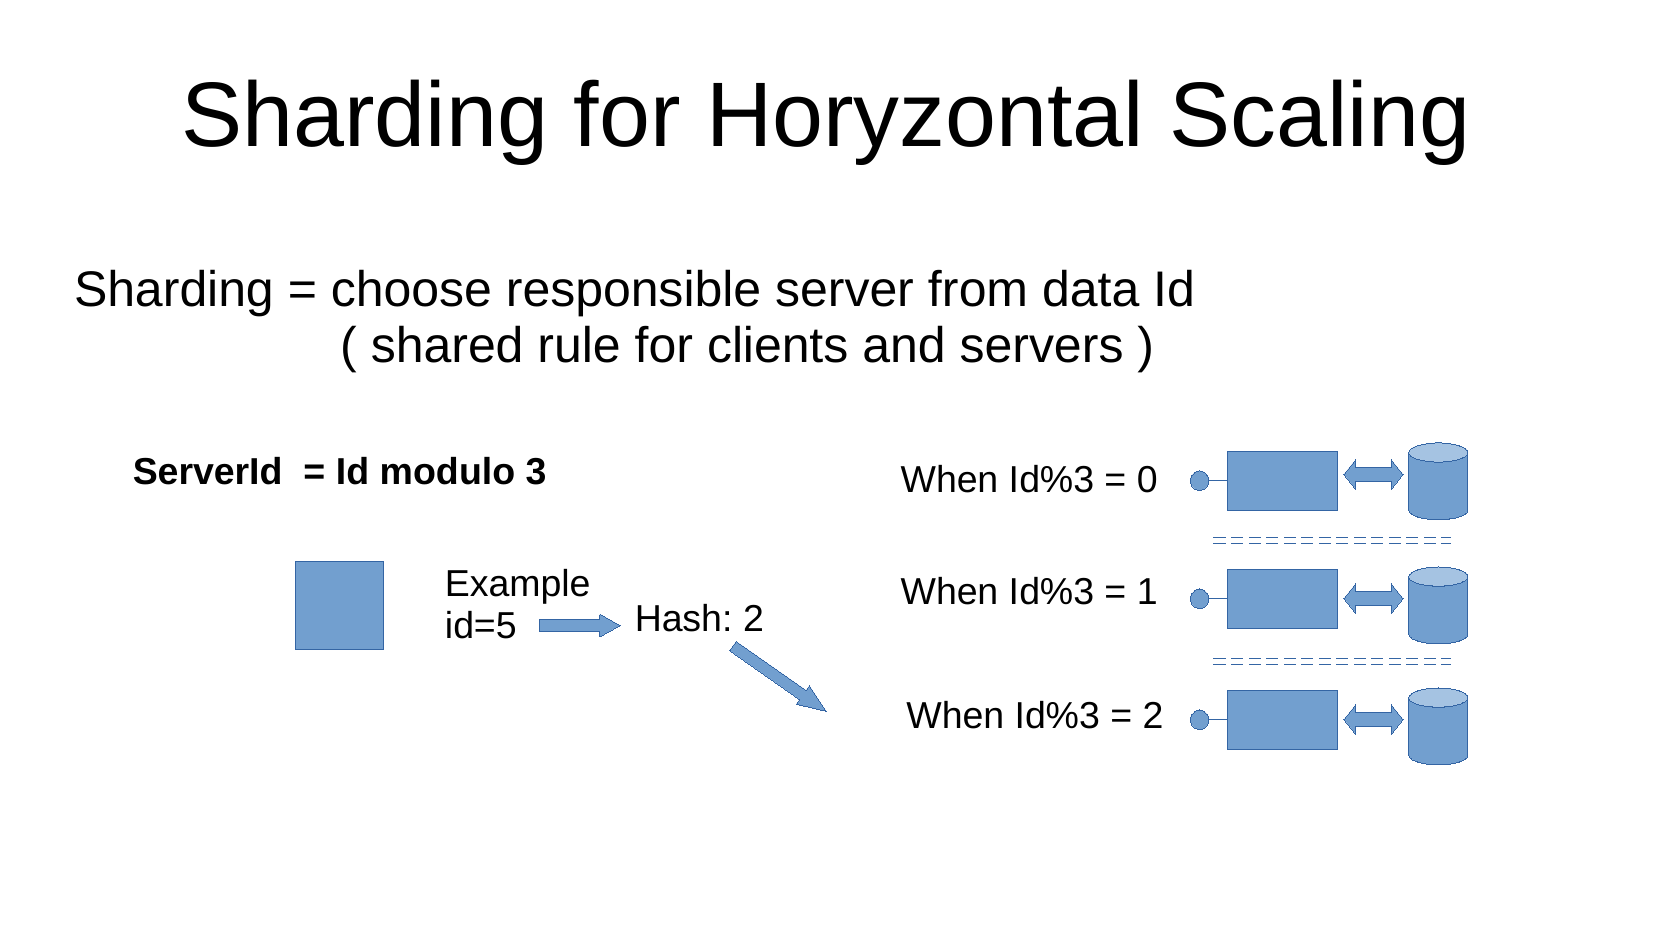

# Sharding for Horyzontal Scaling
Sharding = choose responsible server from data Id
 ( shared rule for clients and servers )
ServerId = Id modulo 3
When Id%3 = 0
Example
id=5
When Id%3 = 1
Hash: 2
When Id%3 = 2